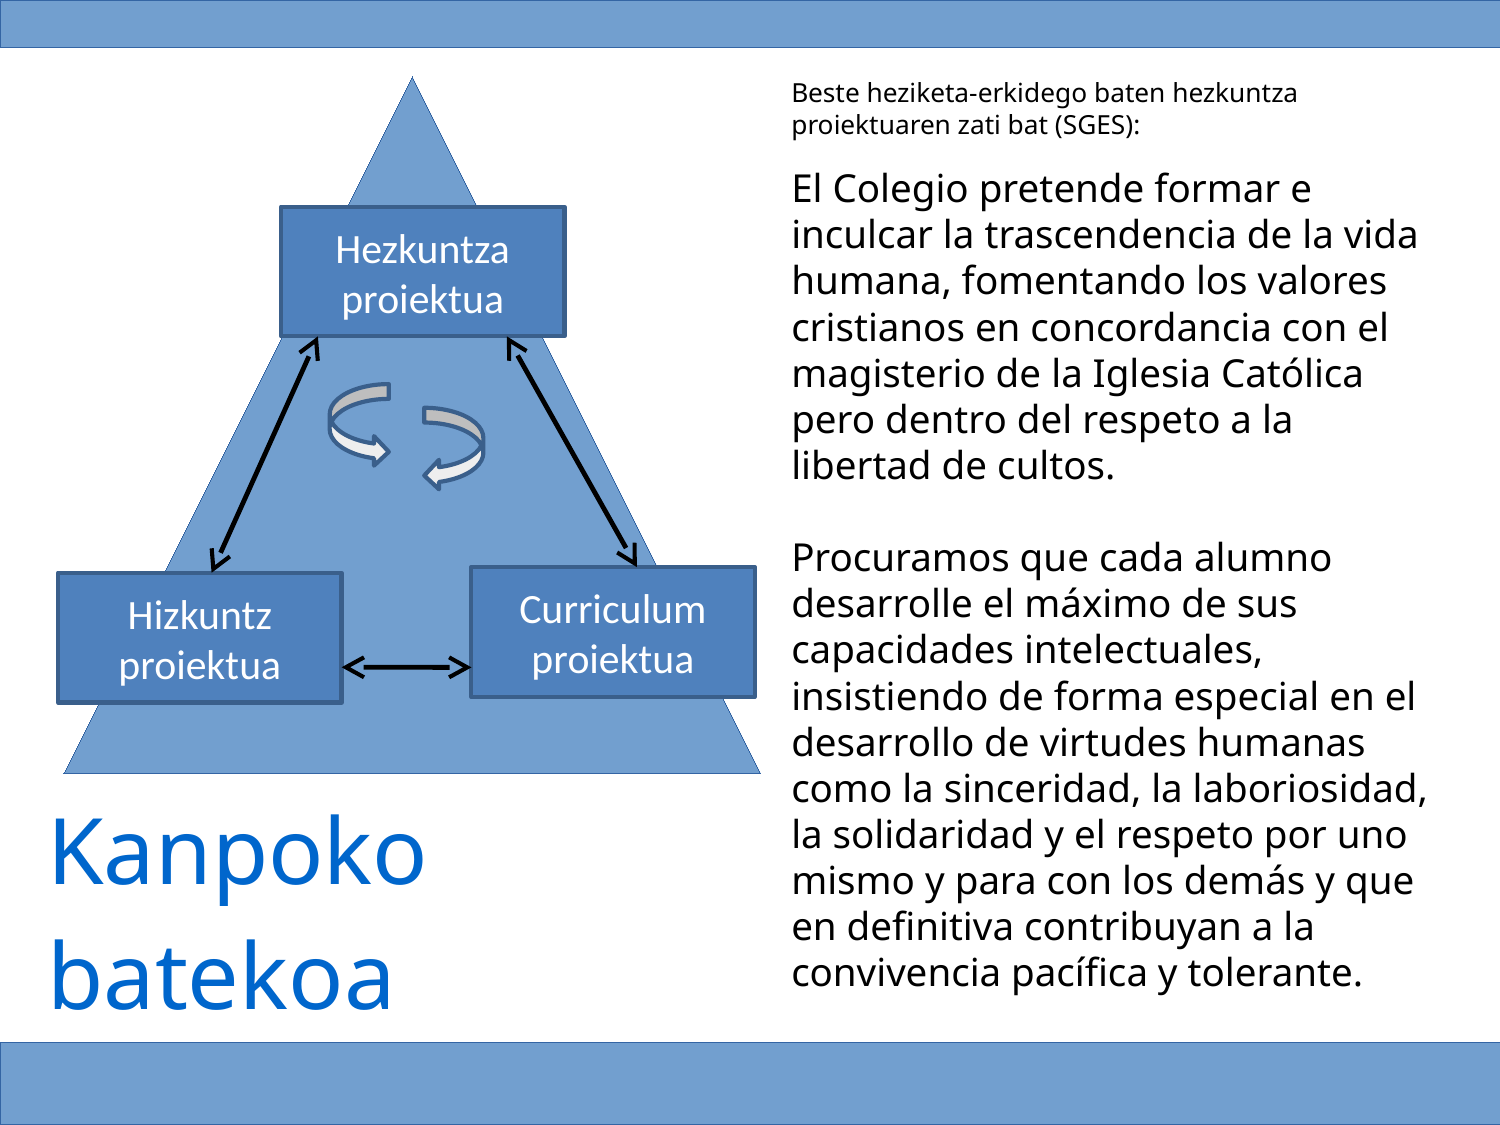

Beste heziketa-erkidego baten hezkuntza proiektuaren zati bat (SGES):
El Colegio pretende formar e inculcar la trascendencia de la vida humana, fomentando los valores cristianos en concordancia con el magisterio de la Iglesia Católica pero dentro del respeto a la libertad de cultos.
Procuramos que cada alumno desarrolle el máximo de sus capacidades intelectuales, insistiendo de forma especial en el desarrollo de virtudes humanas como la sinceridad, la laboriosidad, la solidaridad y el respeto por uno mismo y para con los demás y que en definitiva contribuyan a la convivencia pacífica y tolerante.
Hezkuntza proiektua
Curriculum proiektua
Hizkuntz proiektua
# Kanpoko batekoa